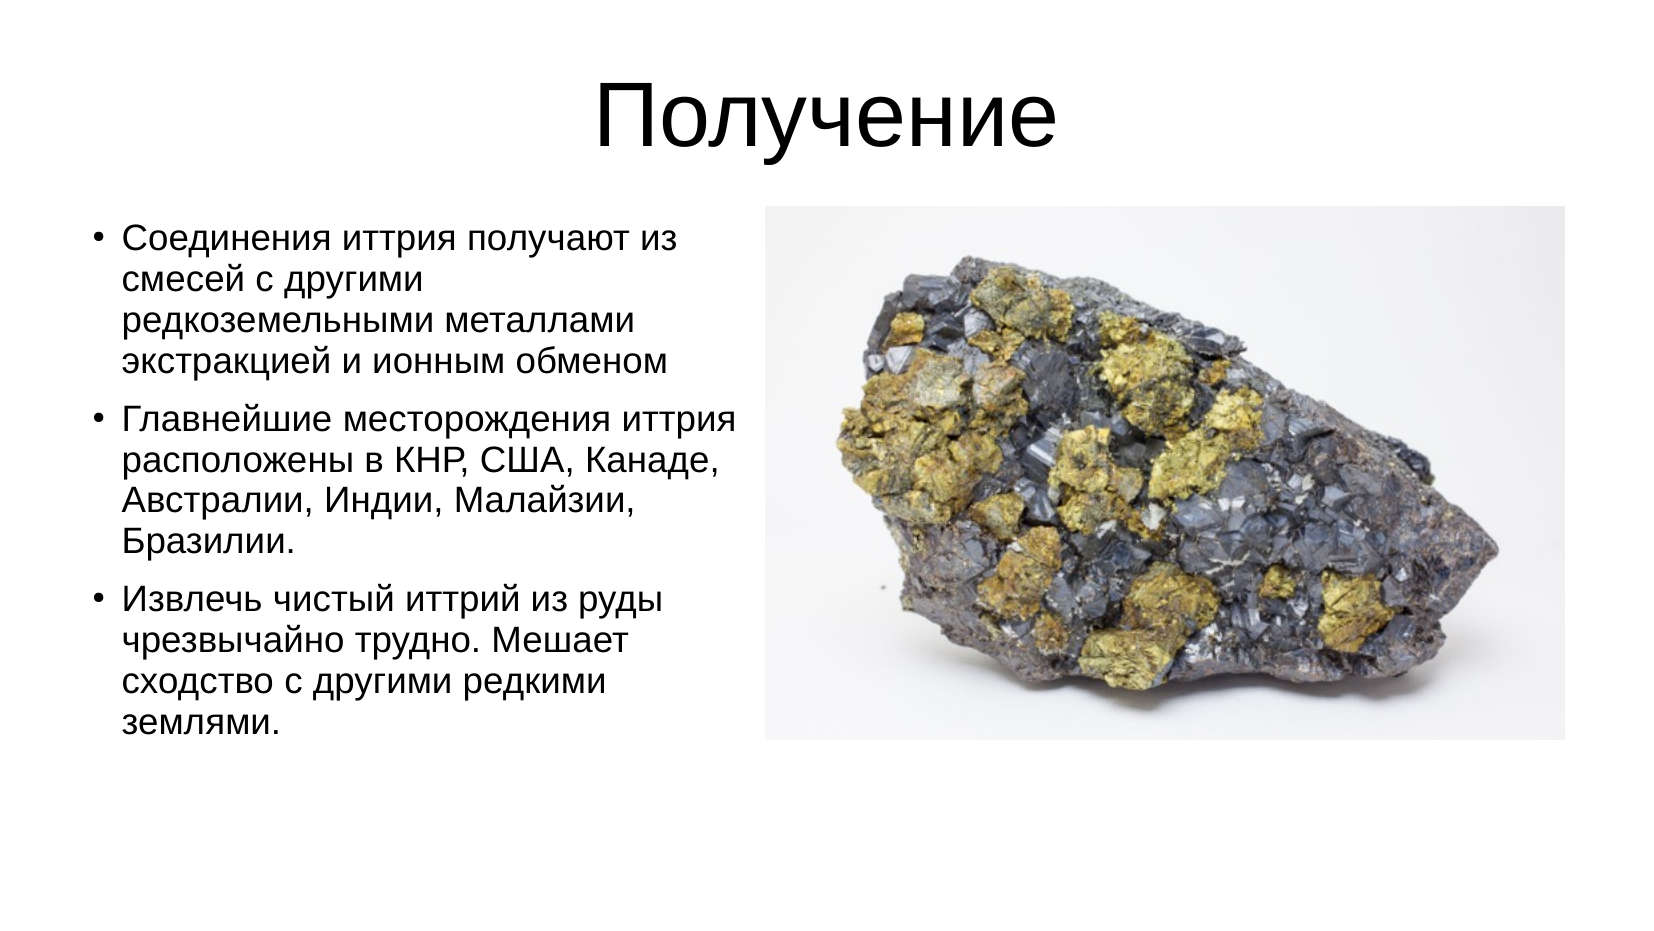

# Получение
Соединения иттрия получают из смесей с другими редкоземельными металлами экстракцией и ионным обменом
Главнейшие месторождения иттрия расположены в КНР, США, Канаде, Австралии, Индии, Малайзии, Бразилии.
Извлечь чистый иттрий из руды чрезвычайно трудно. Мешает сходство с другими редкими землями.